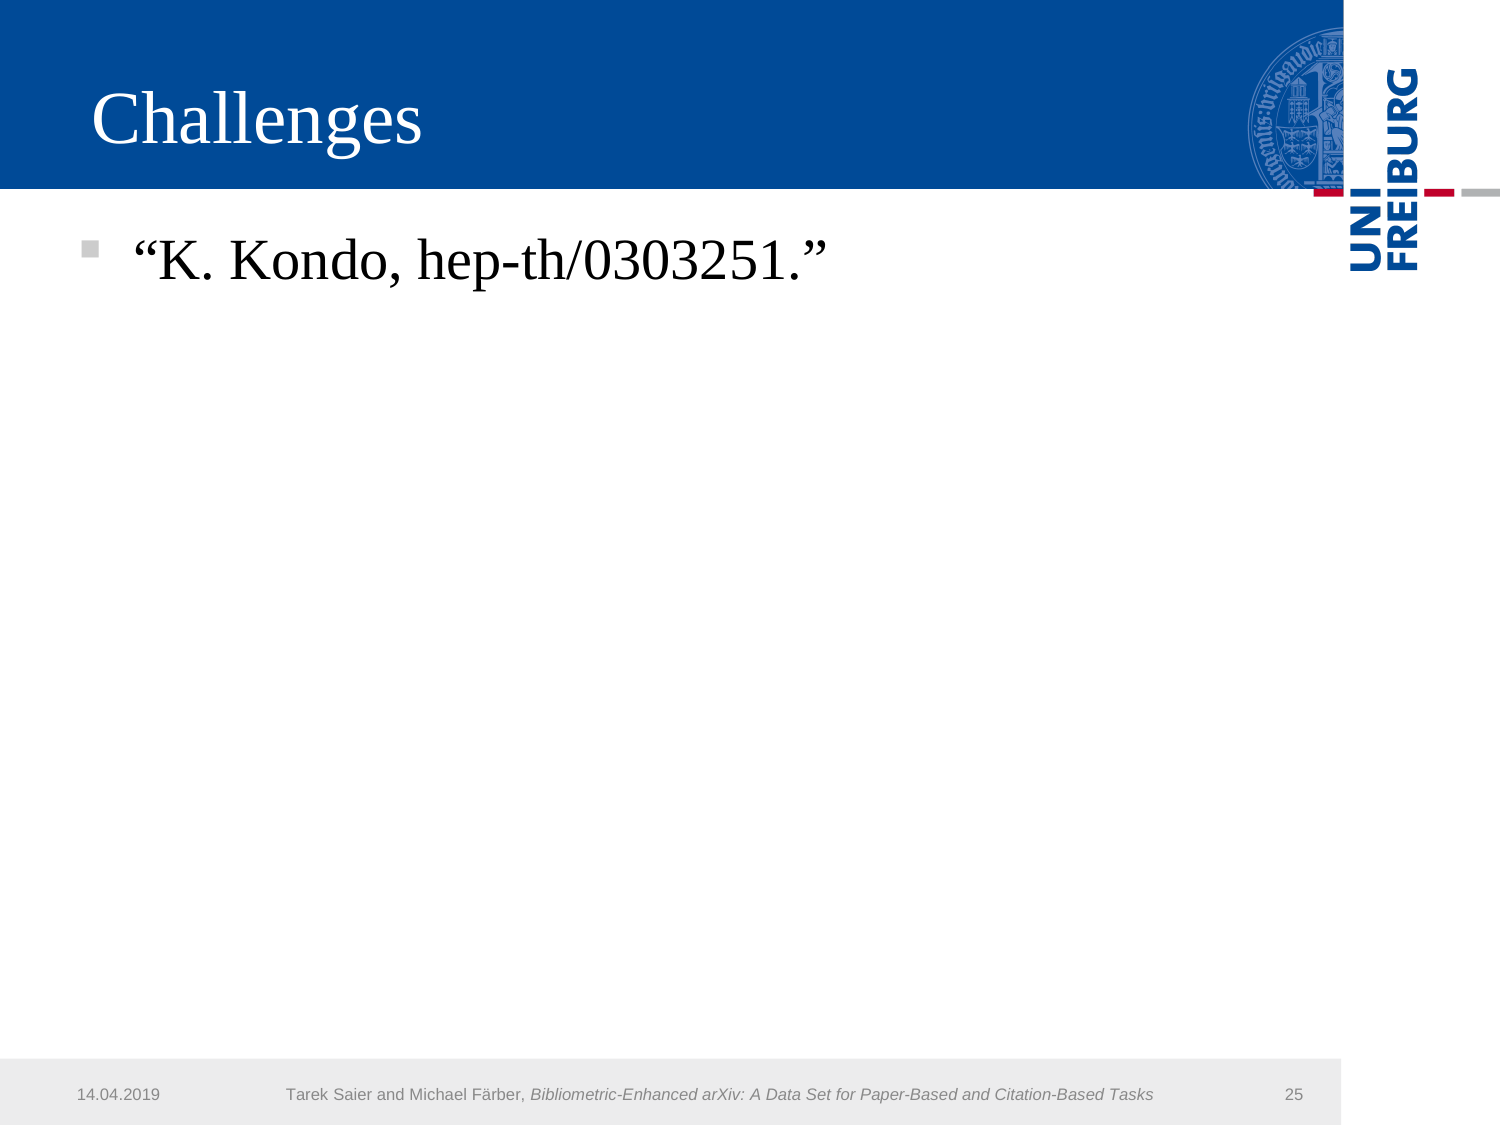

# Challenges
“K. Kondo, hep-th/0303251.”
Präsentationstitel
25